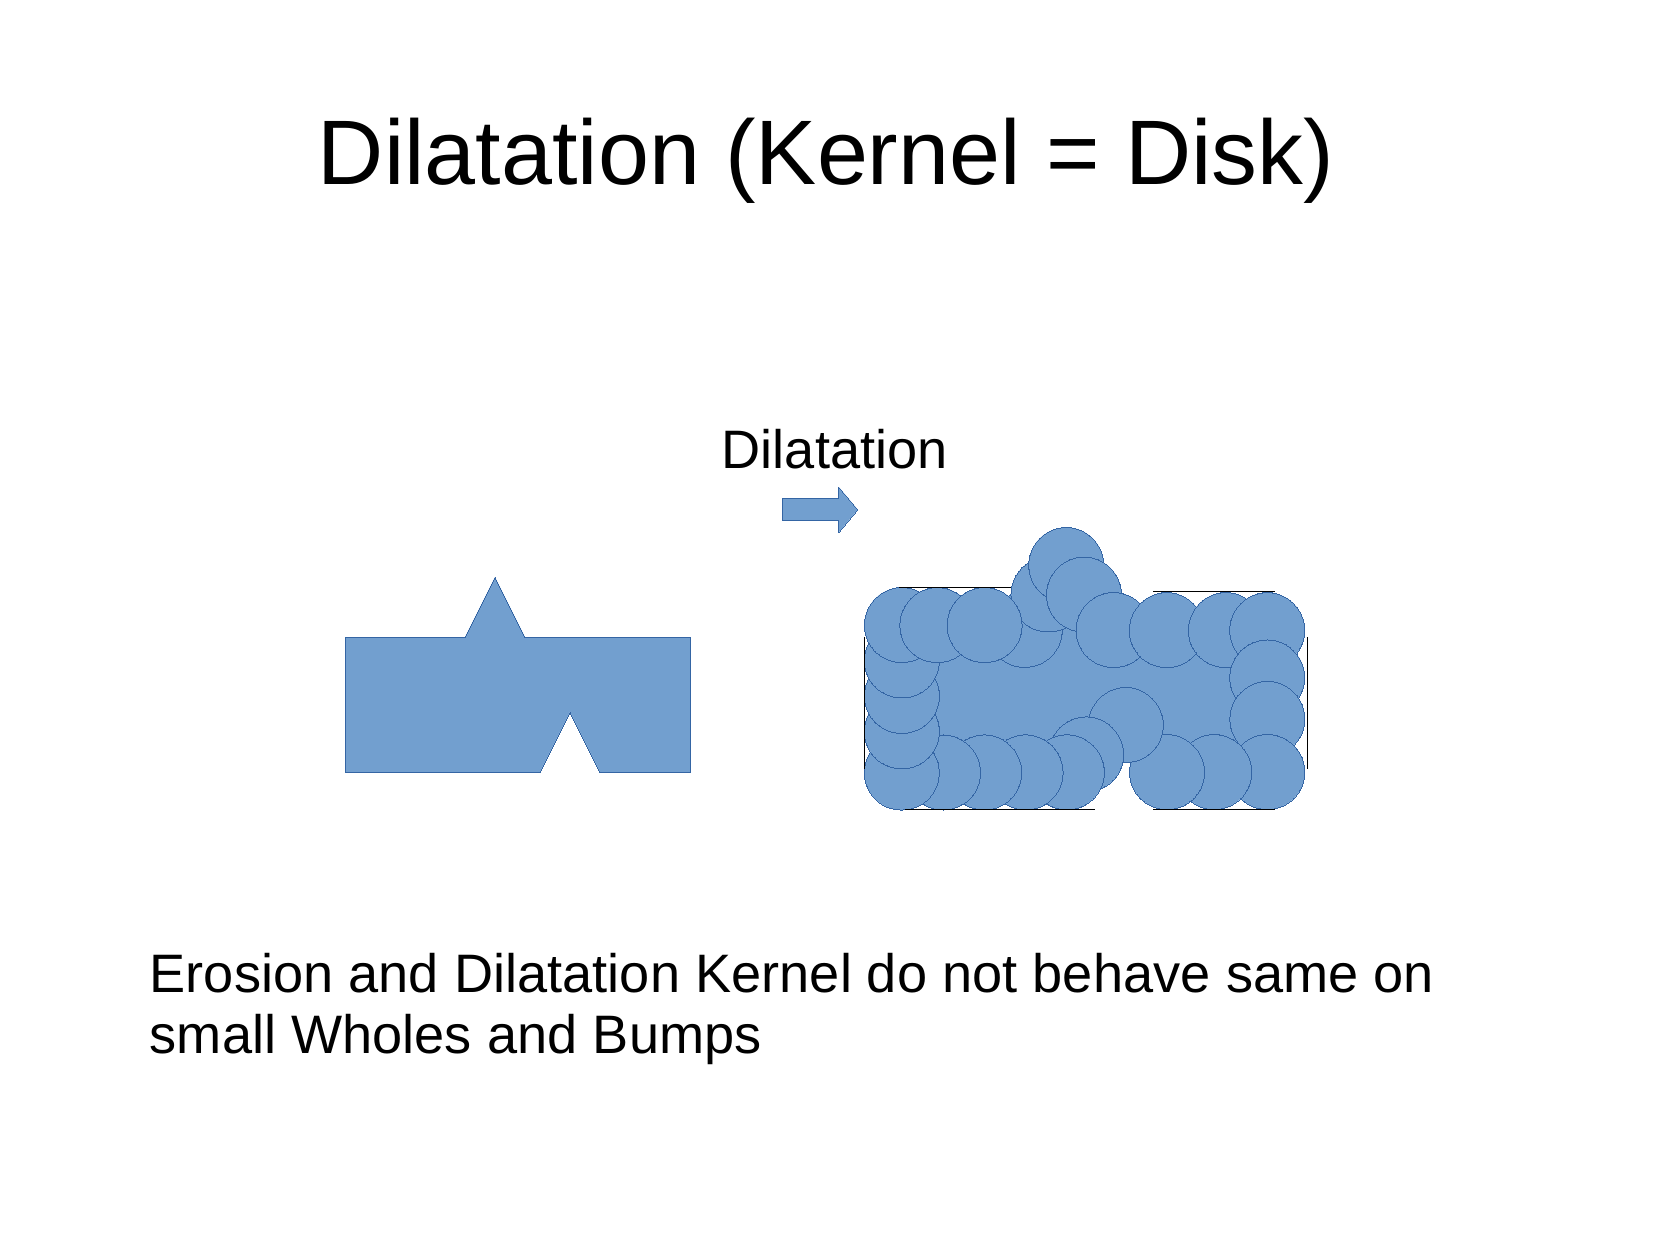

# Dilatation (Kernel = Disk)
Dilatation
Erosion and Dilatation Kernel do not behave same on small Wholes and Bumps